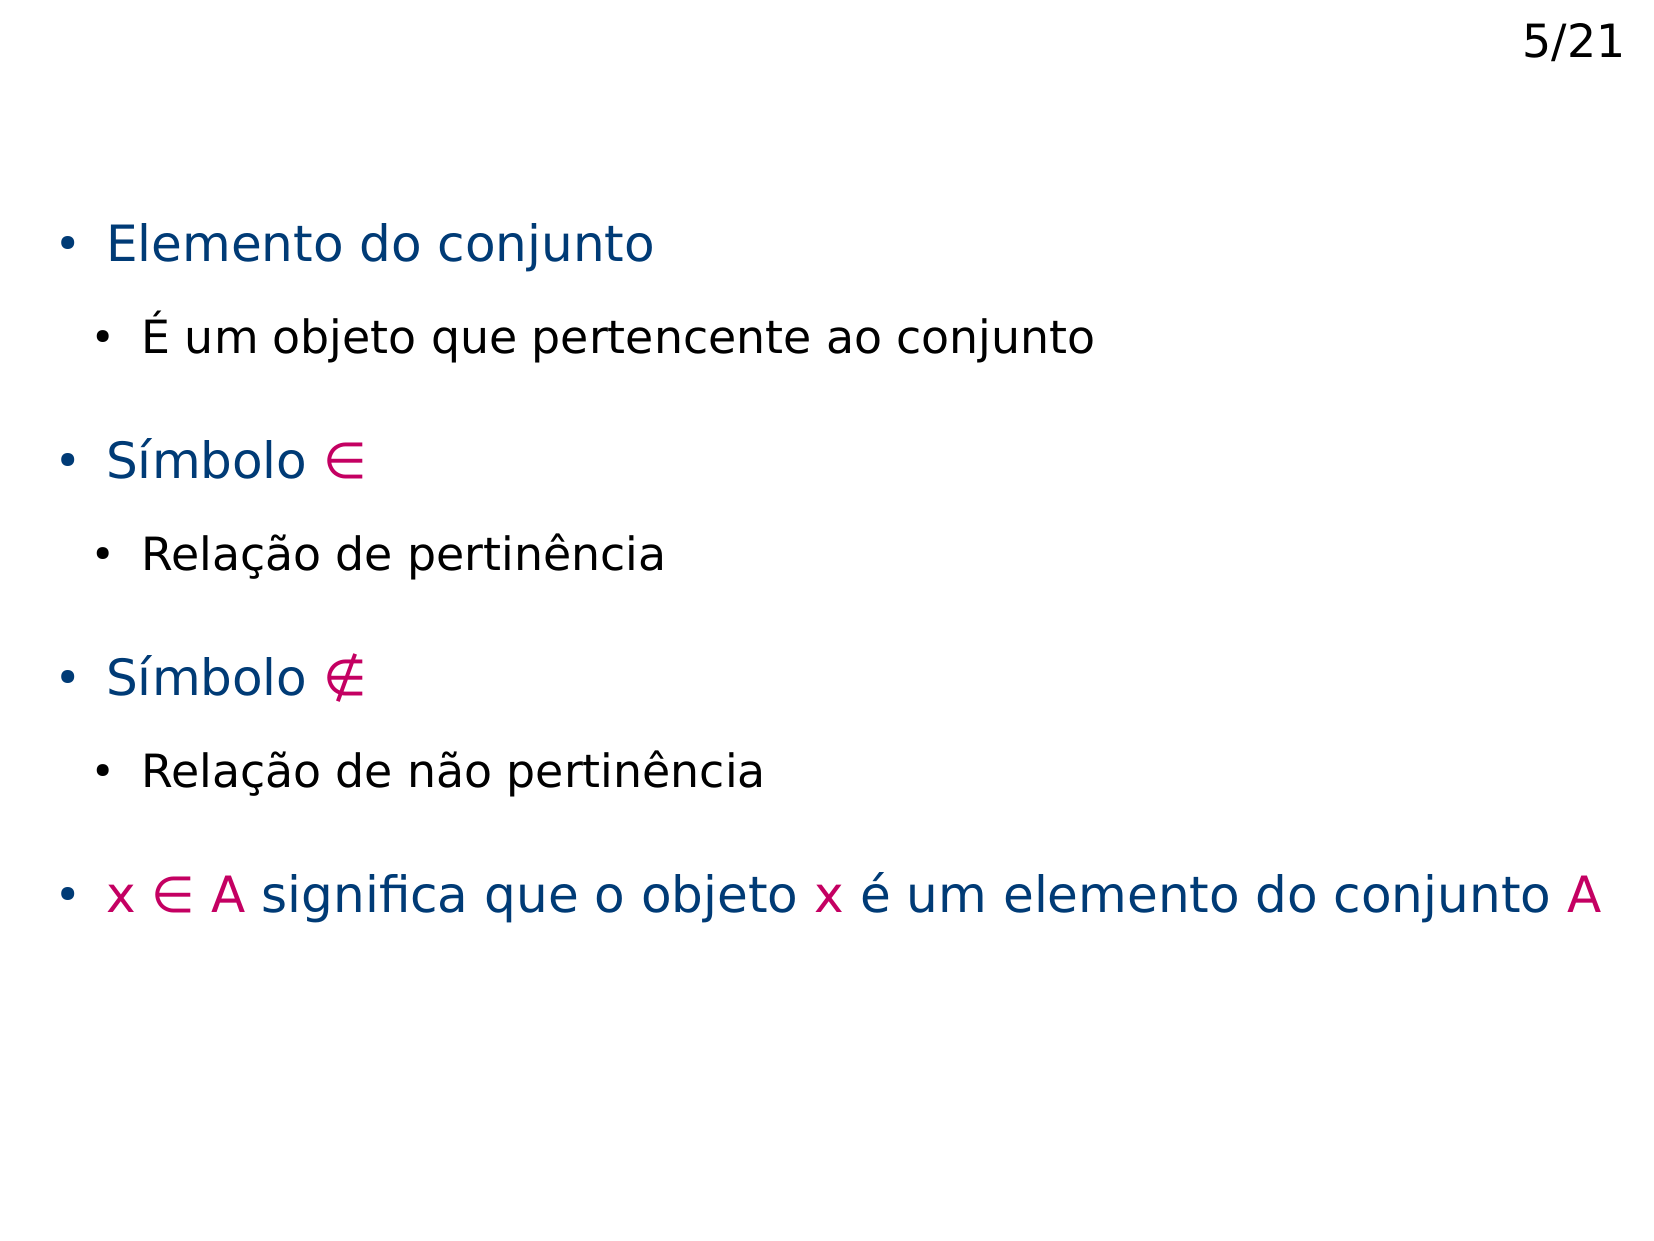

5
#
Elemento do conjunto
É um objeto que pertencente ao conjunto
Símbolo ∈
Relação de pertinência
Símbolo ∉
Relação de não pertinência
x ∈ A significa que o objeto x é um elemento do conjunto A